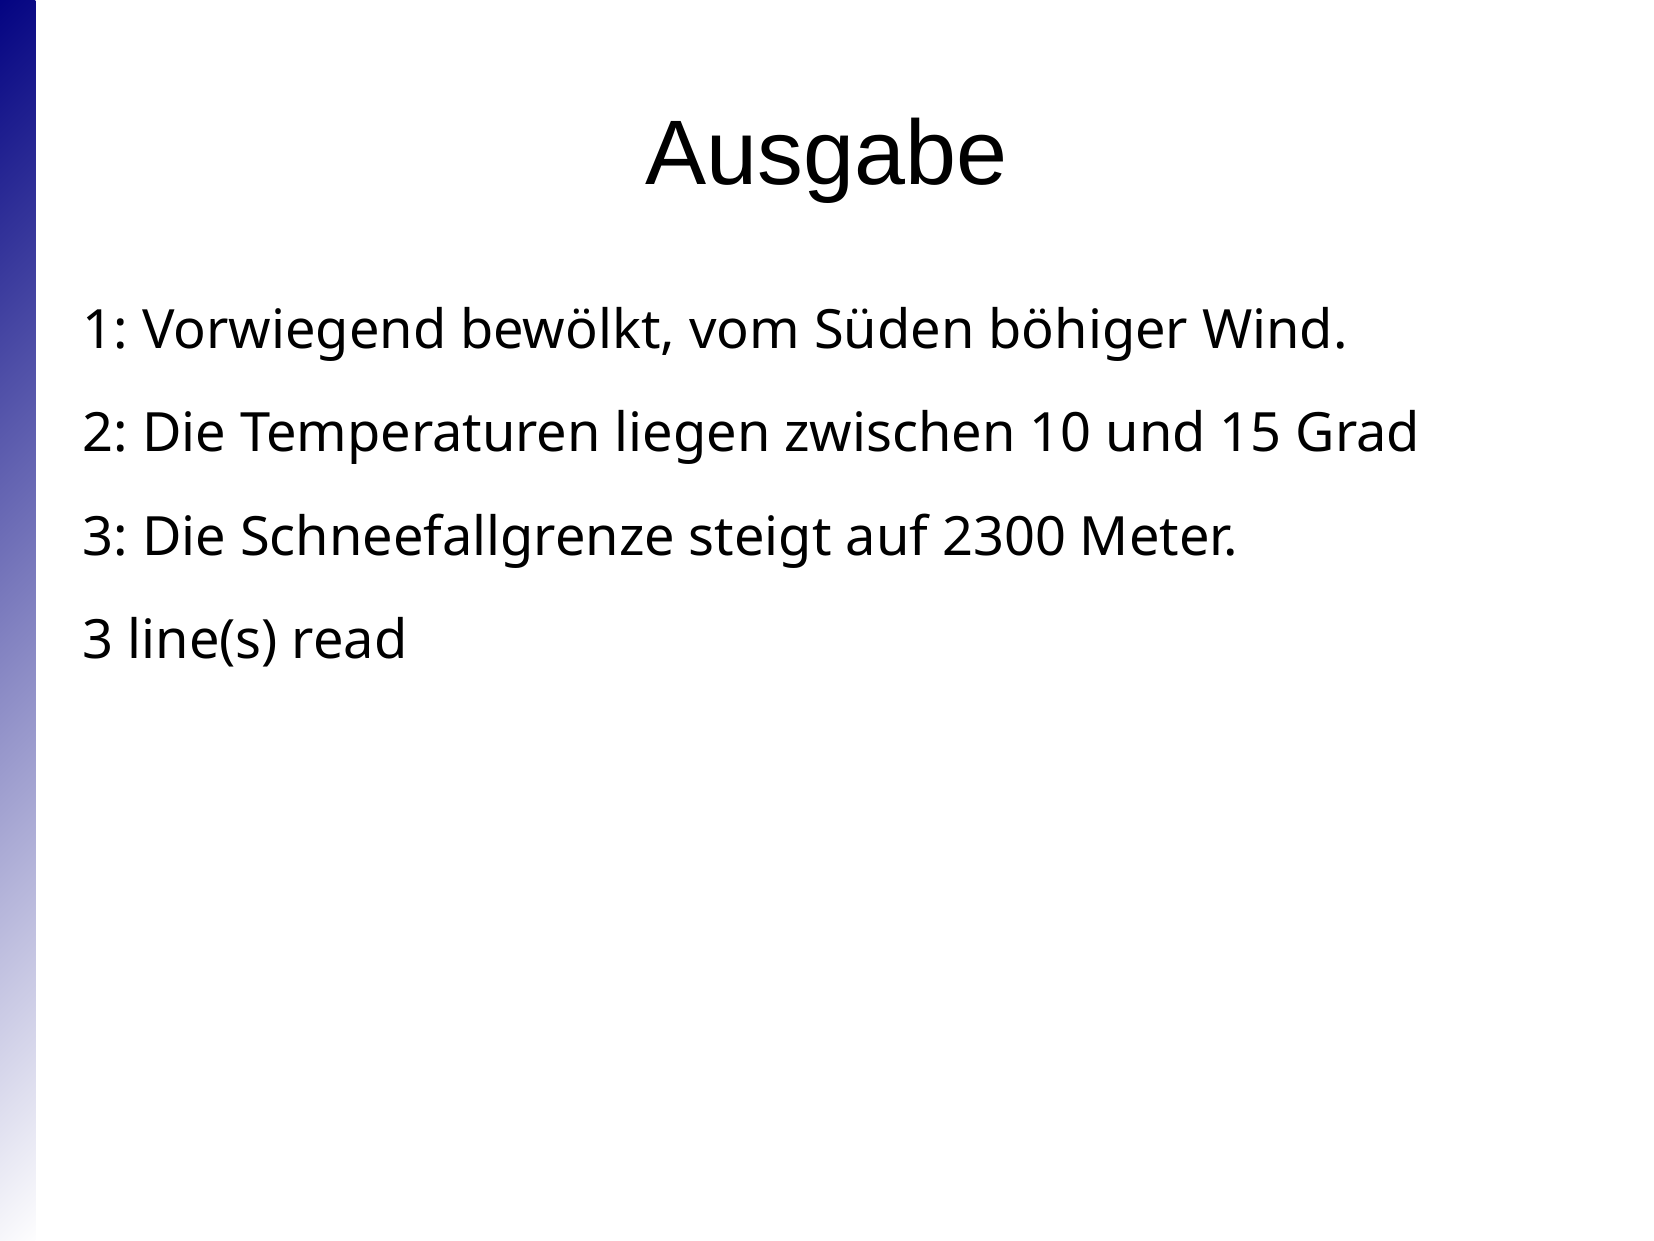

# Ausgabe
1: Vorwiegend bewölkt, vom Süden böhiger Wind.
2: Die Temperaturen liegen zwischen 10 und 15 Grad
3: Die Schneefallgrenze steigt auf 2300 Meter.
3 line(s) read